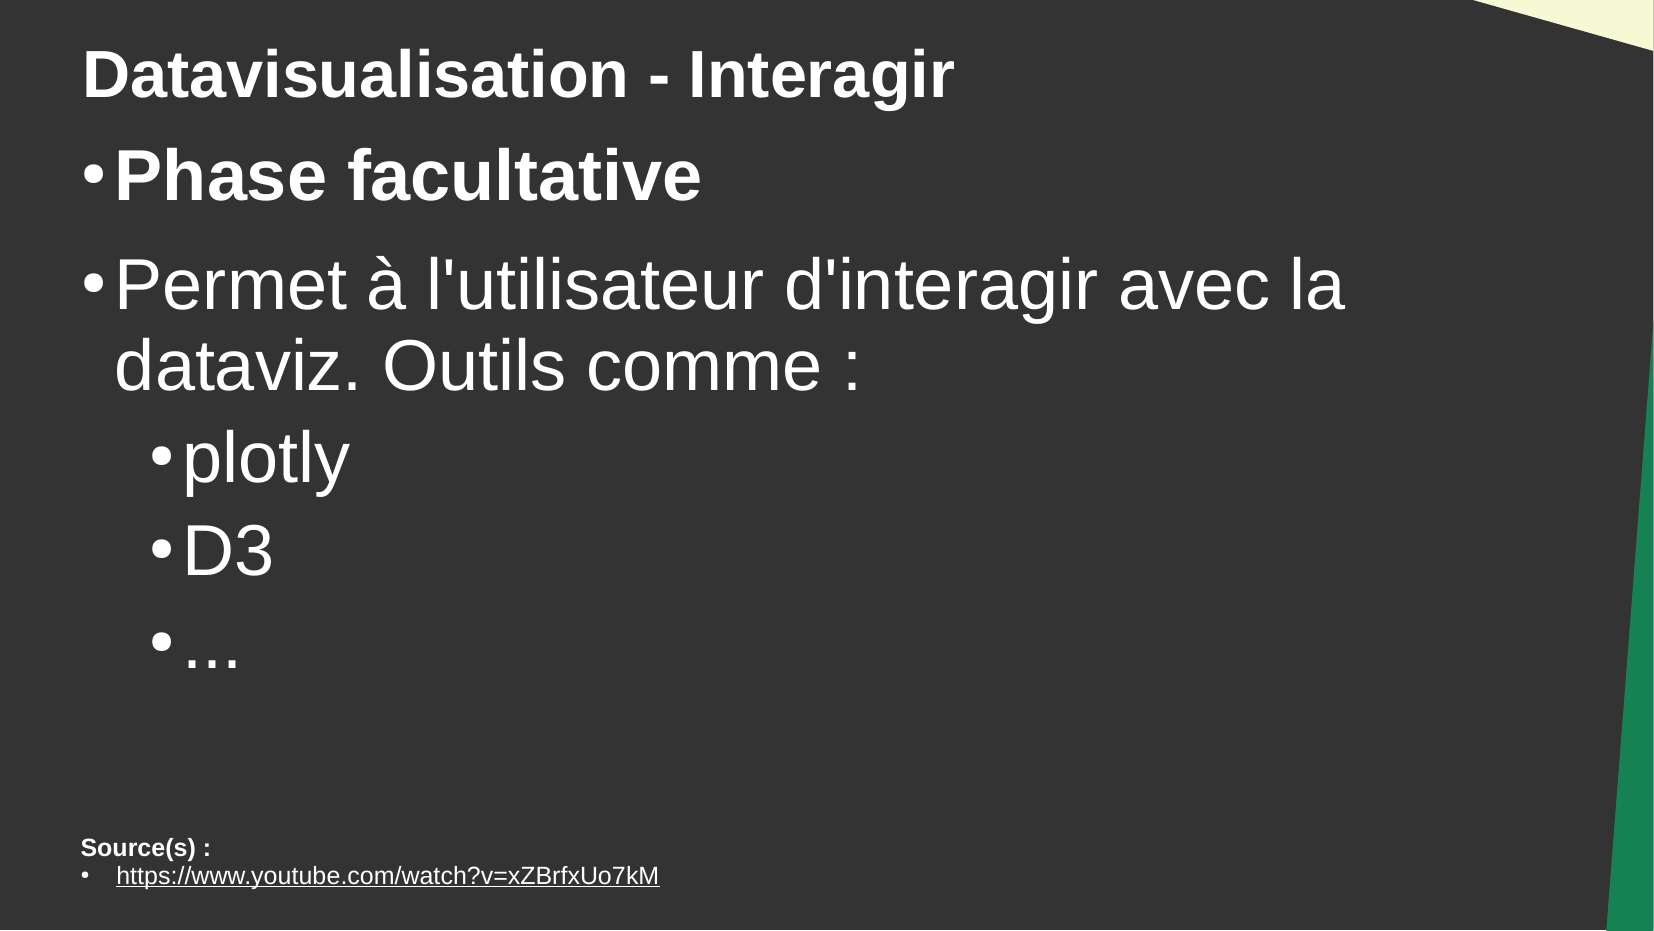

# Datavisualisation - Interagir
Phase facultative
Permet à l'utilisateur d'interagir avec la dataviz. Outils comme :
plotly
D3
...
Source(s) :
https://www.youtube.com/watch?v=xZBrfxUo7kM